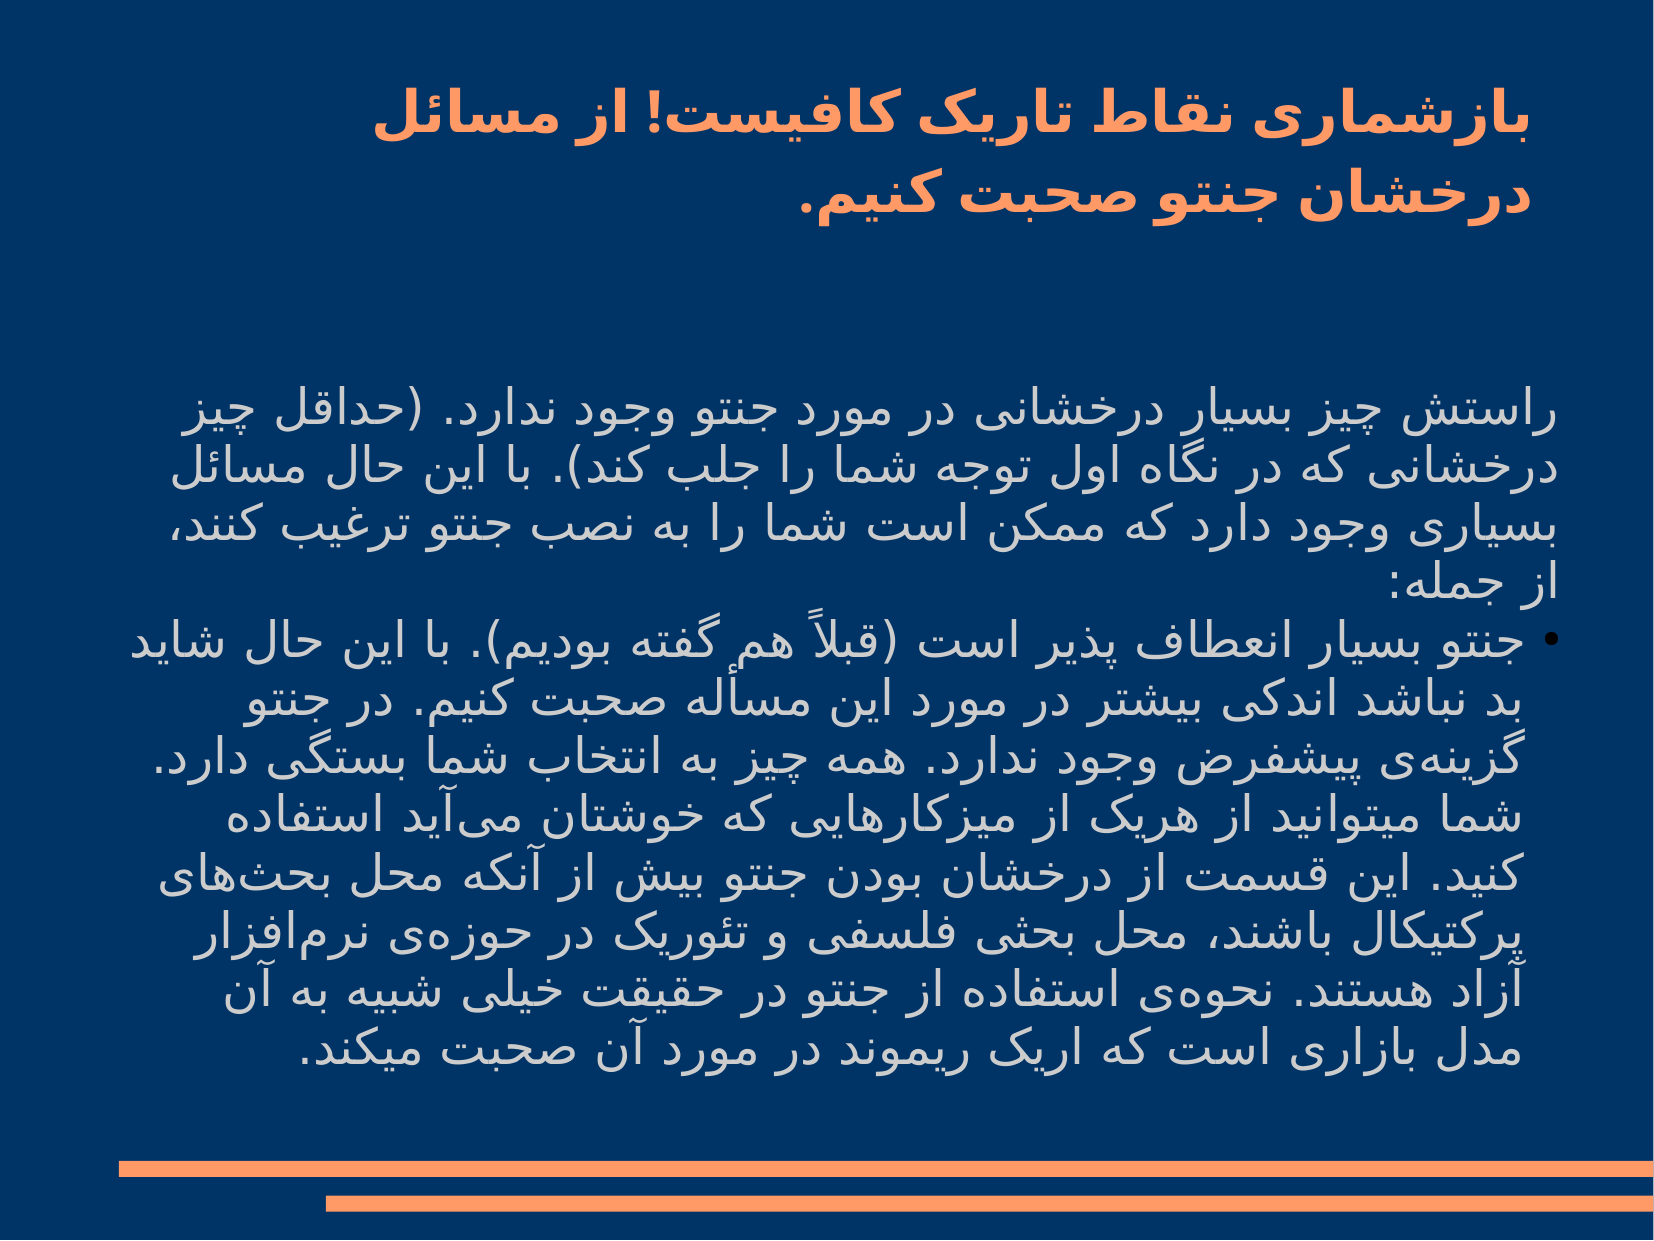

# بازشماری نقاط تاریک کافیست! از مسائل درخشان جنتو صحبت کنیم.
راستش چیز بسیار درخشانی در مورد جنتو وجود ندارد. (حداقل چیز درخشانی که در نگاه اول توجه شما را جلب کند). با این حال مسائل بسیاری وجود دارد که ممکن است شما را به نصب جنتو ترغیب کنند، از جمله:
 جنتو بسیار انعطاف پذیر است (قبلاً هم گفته بودیم). با این حال شاید بد نباشد اندکی بیشتر در مورد این مسأله صحبت کنیم. در جنتو گزینه‌ی پیشفرض وجود ندارد. همه چیز به انتخاب شما بستگی دارد. شما میتوانید از هریک از میزکارهایی که خوشتان می‌آید استفاده کنید. این قسمت از درخشان بودن جنتو بیش از آنکه محل بحث‌های پرکتیکال باشند، محل بحثی فلسفی و تئوریک در حوزه‌ی نرم‌افزار آزاد هستند. نحوه‌ی استفاده از جنتو در حقیقت خیلی شبیه به آن مدل بازاری است که اریک ریموند در مورد آن صحبت میکند.